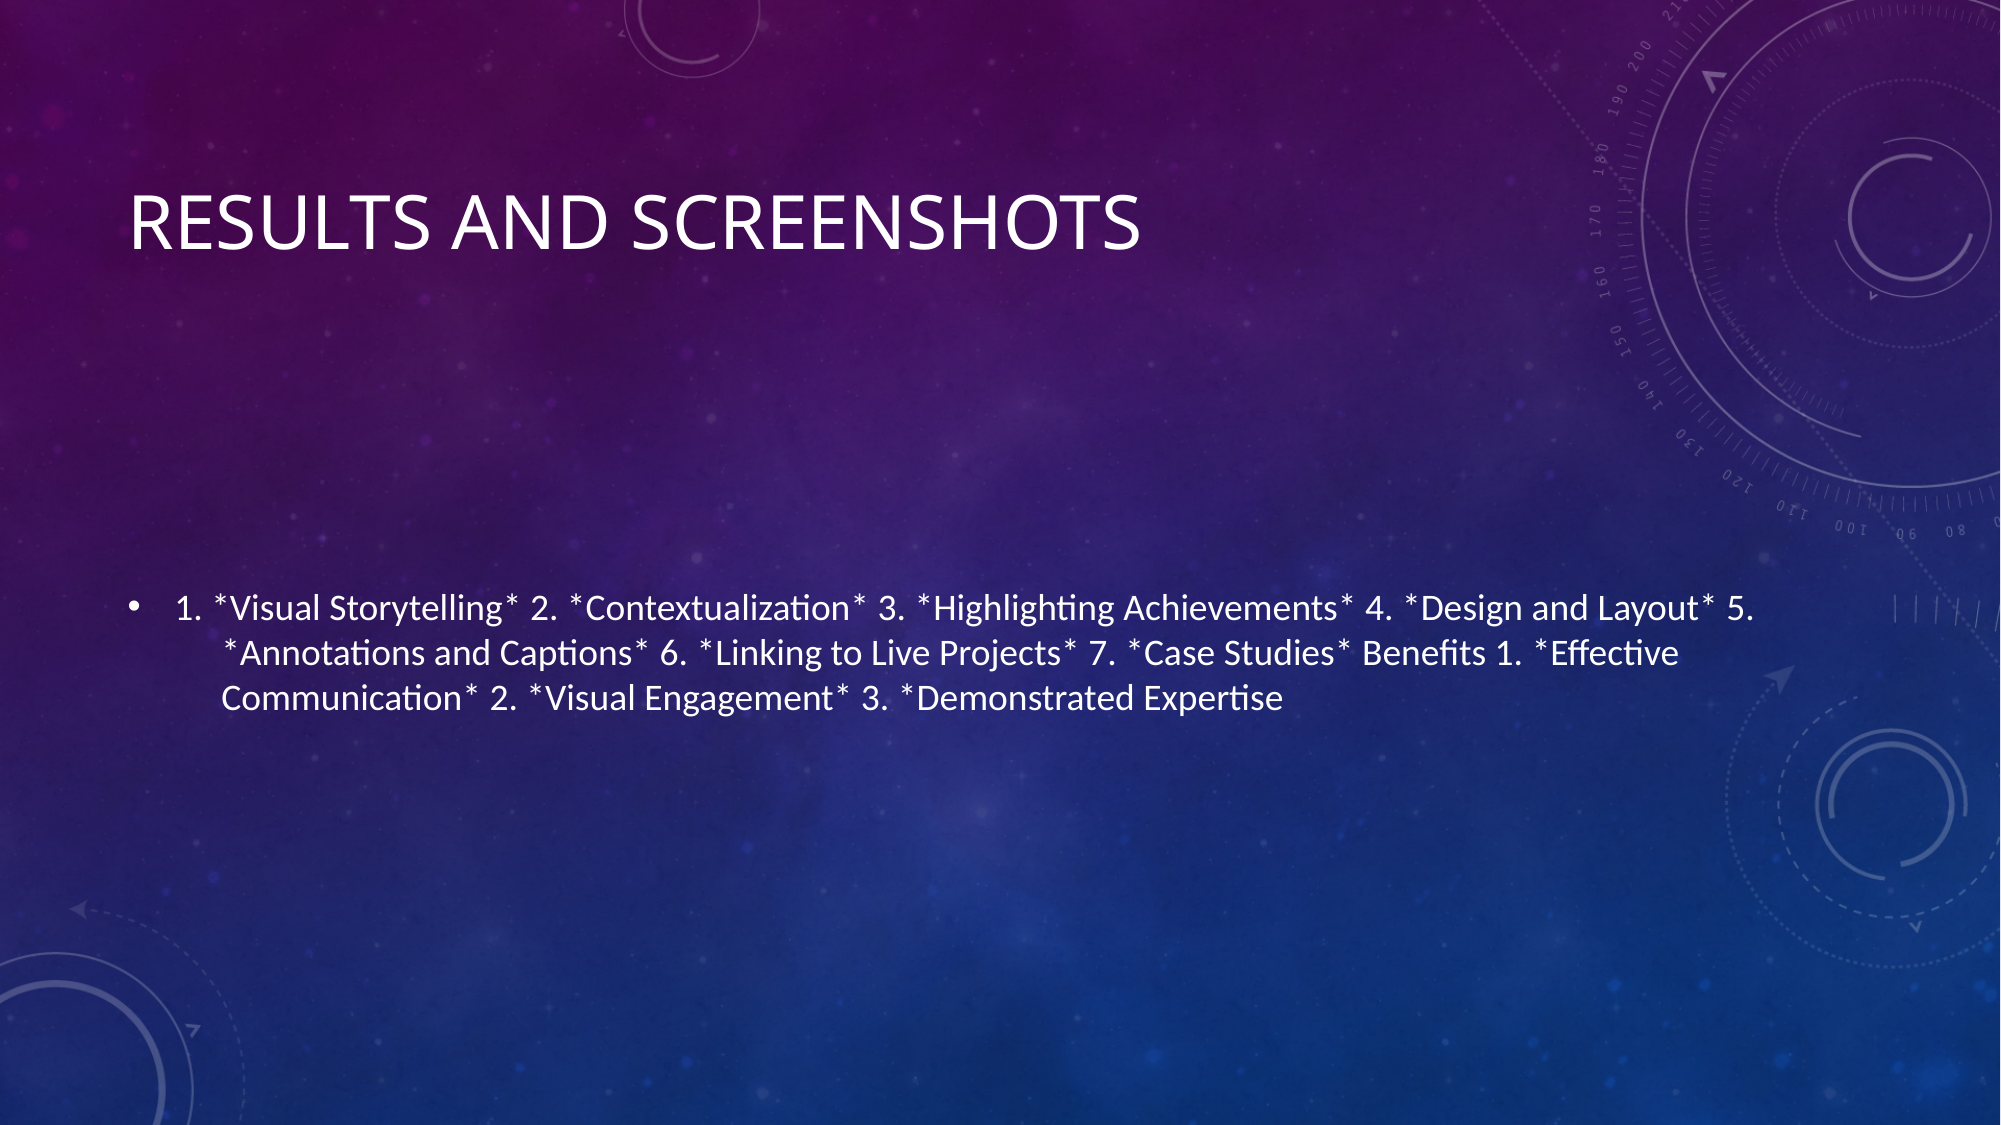

# Results and Screenshots
1. *Visual Storytelling* 2. *Contextualization* 3. *Highlighting Achievements* 4. *Design and Layout* 5. *Annotations and Captions* 6. *Linking to Live Projects* 7. *Case Studies* Benefits 1. *Effective Communication* 2. *Visual Engagement* 3. *Demonstrated Expertise